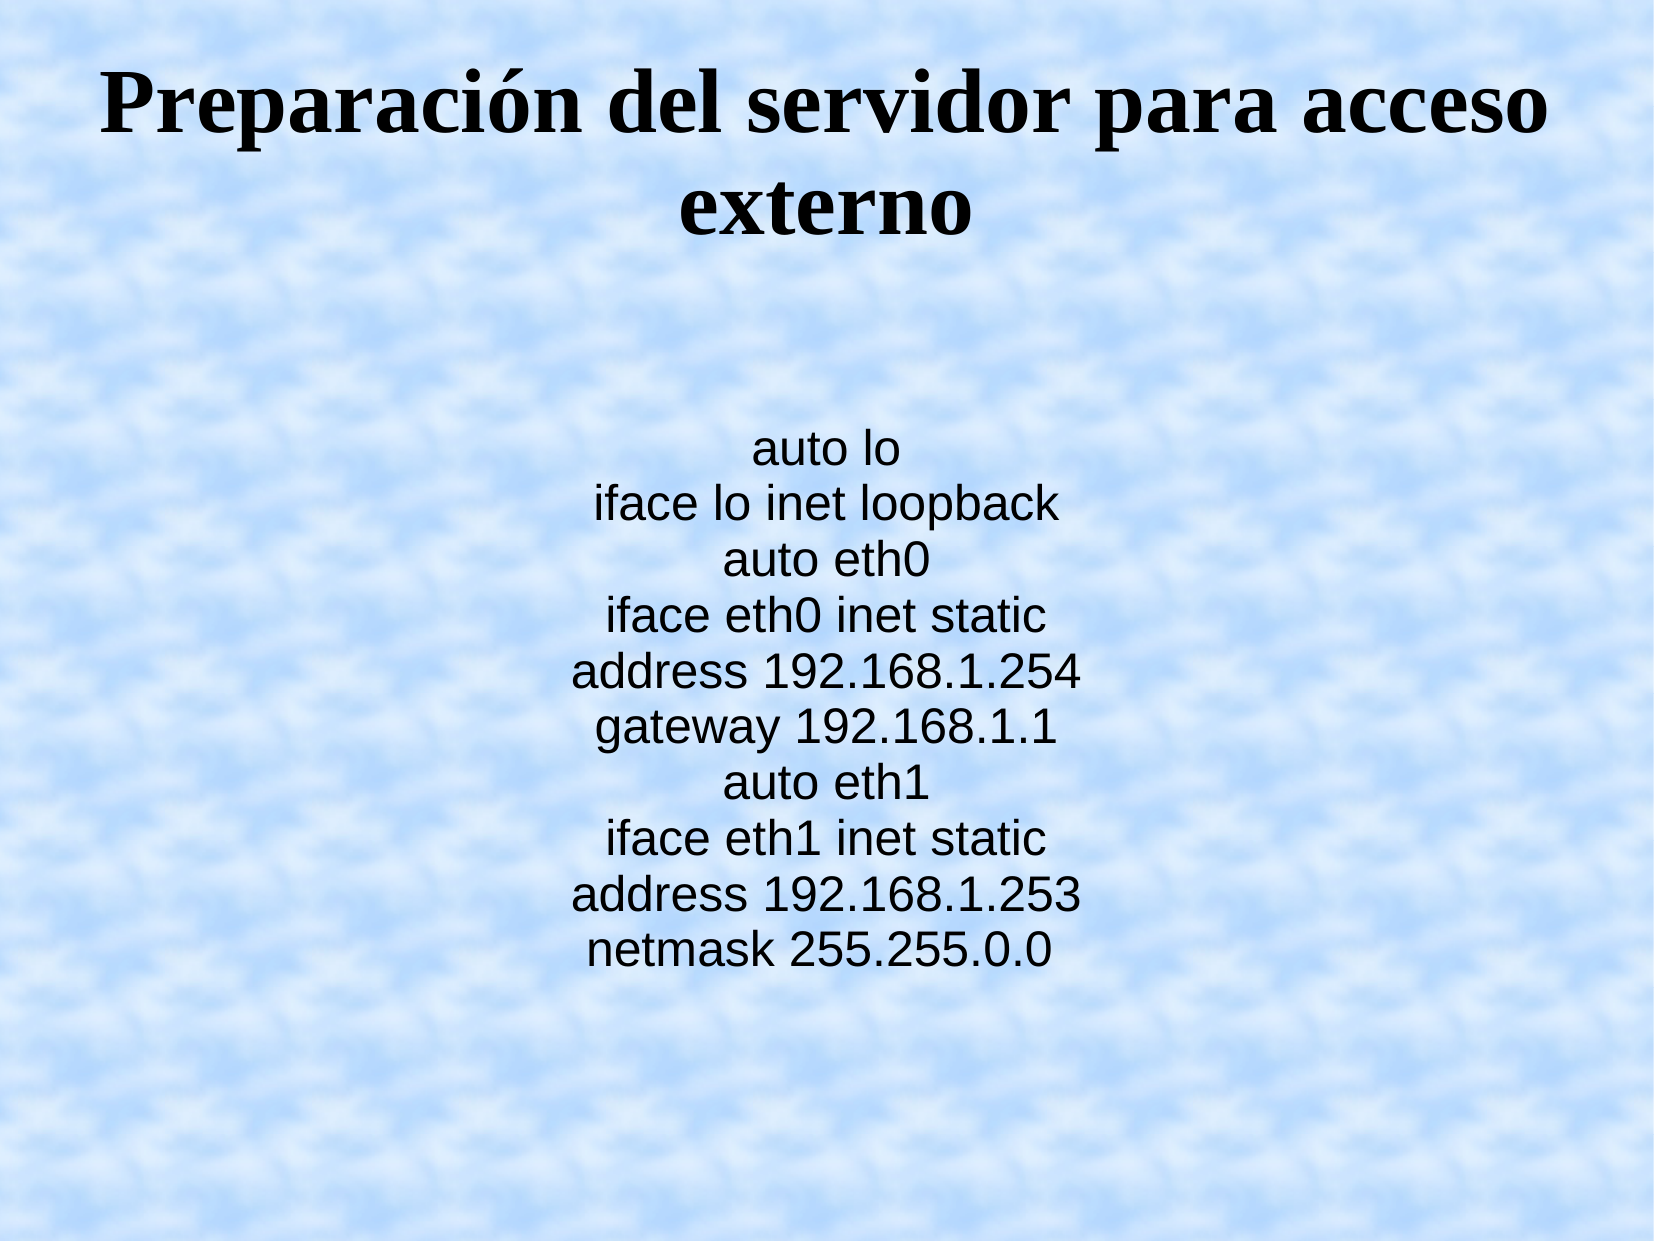

# Preparación del servidor para acceso externo
auto lo
iface lo inet loopback
auto eth0
iface eth0 inet static
address 192.168.1.254
gateway 192.168.1.1
auto eth1
iface eth1 inet static
address 192.168.1.253
netmask 255.255.0.0